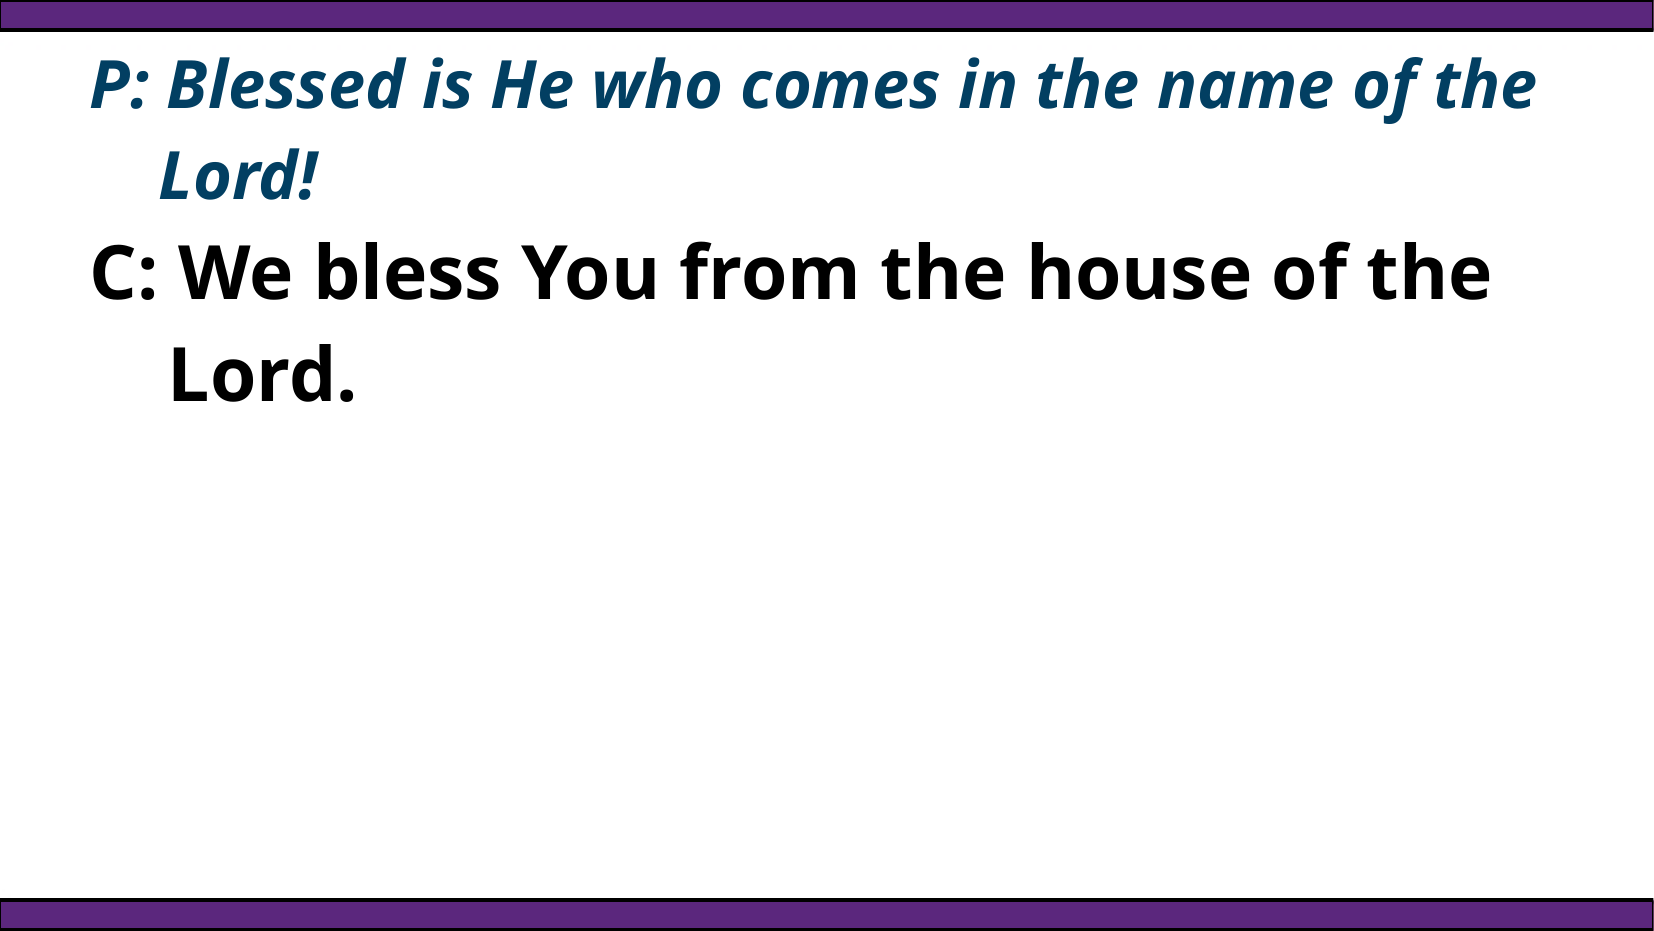

P: Blessed is He who comes in the name of the
 Lord!
C:	 We bless You from the house of the
 Lord.